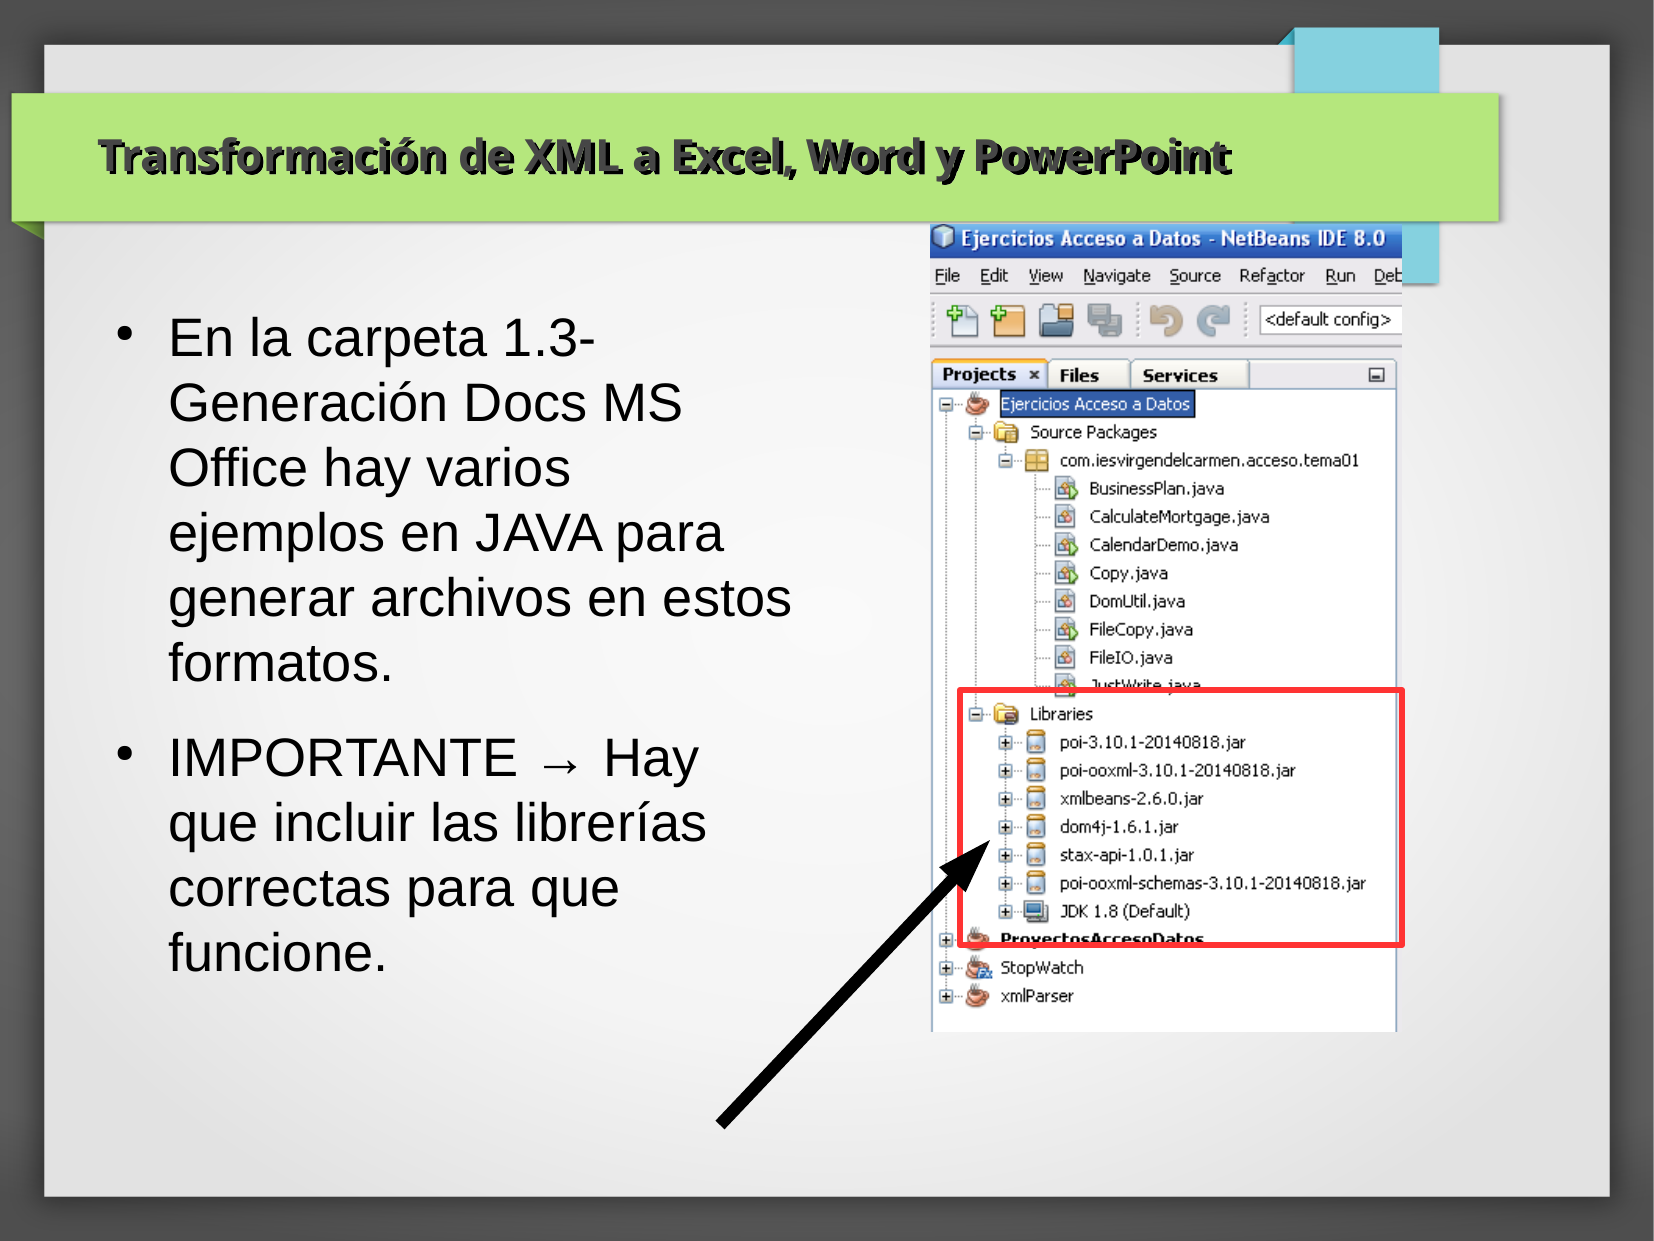

Transformación de XML a Excel, Word y PowerPoint
# En la carpeta 1.3-Generación Docs MS Office hay varios ejemplos en JAVA para generar archivos en estos formatos.
IMPORTANTE → Hay que incluir las librerías correctas para que funcione.